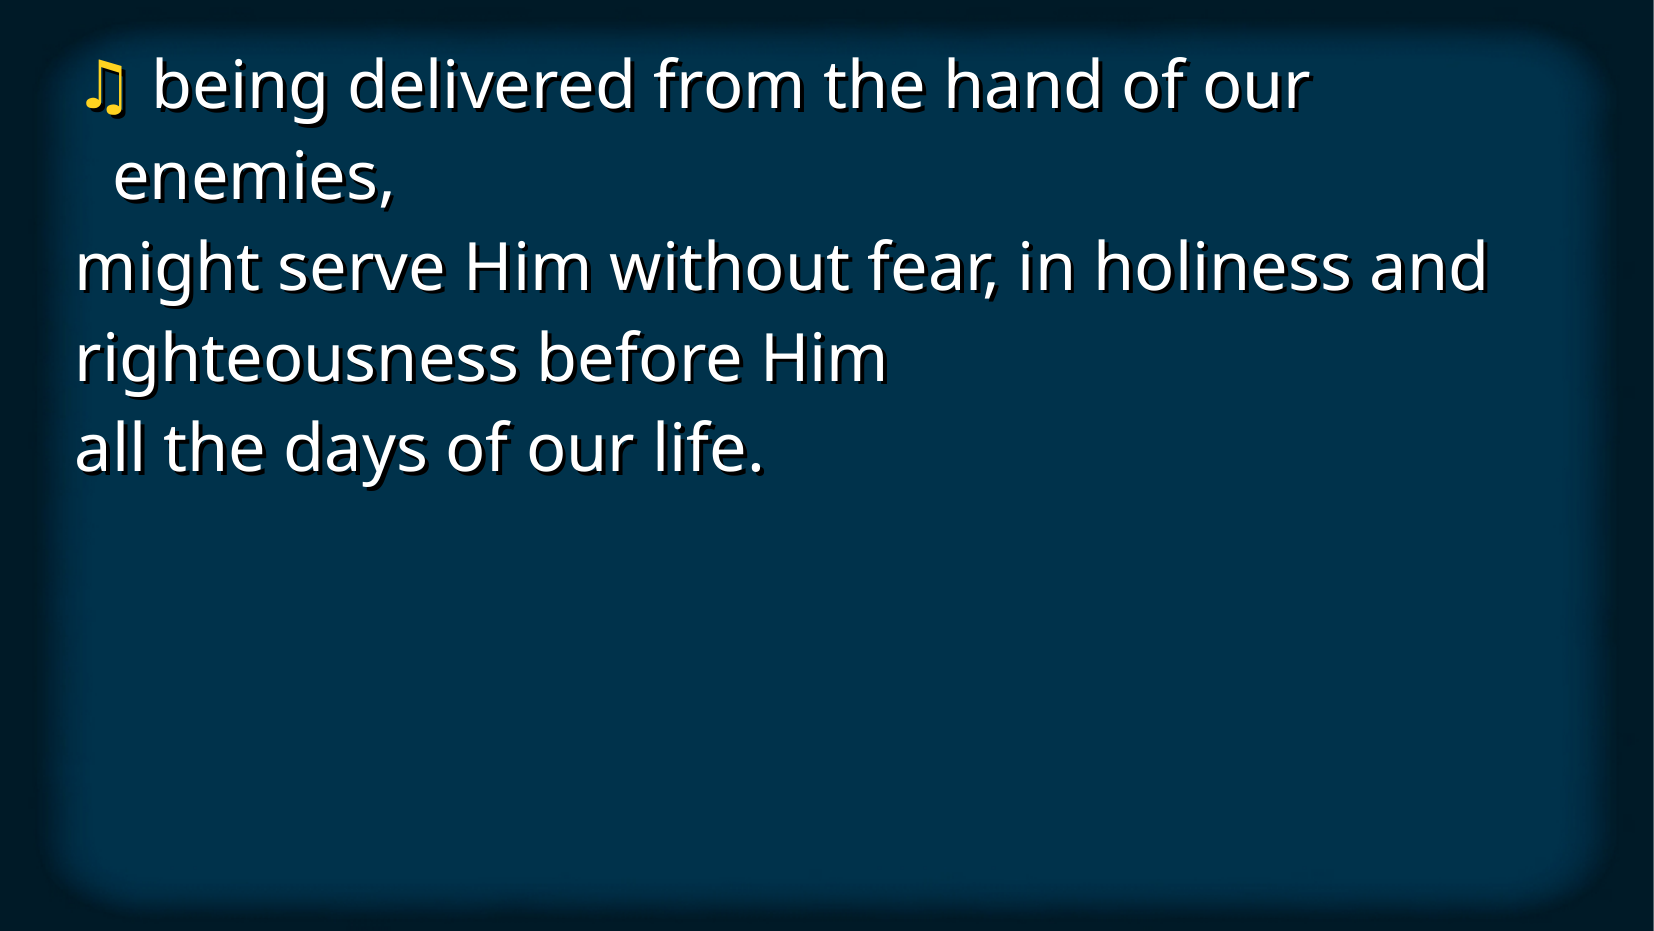

♫ being delivered from the hand of our enemies,
might serve Him without fear, in holiness and
righteousness before Him
all the days of our life.